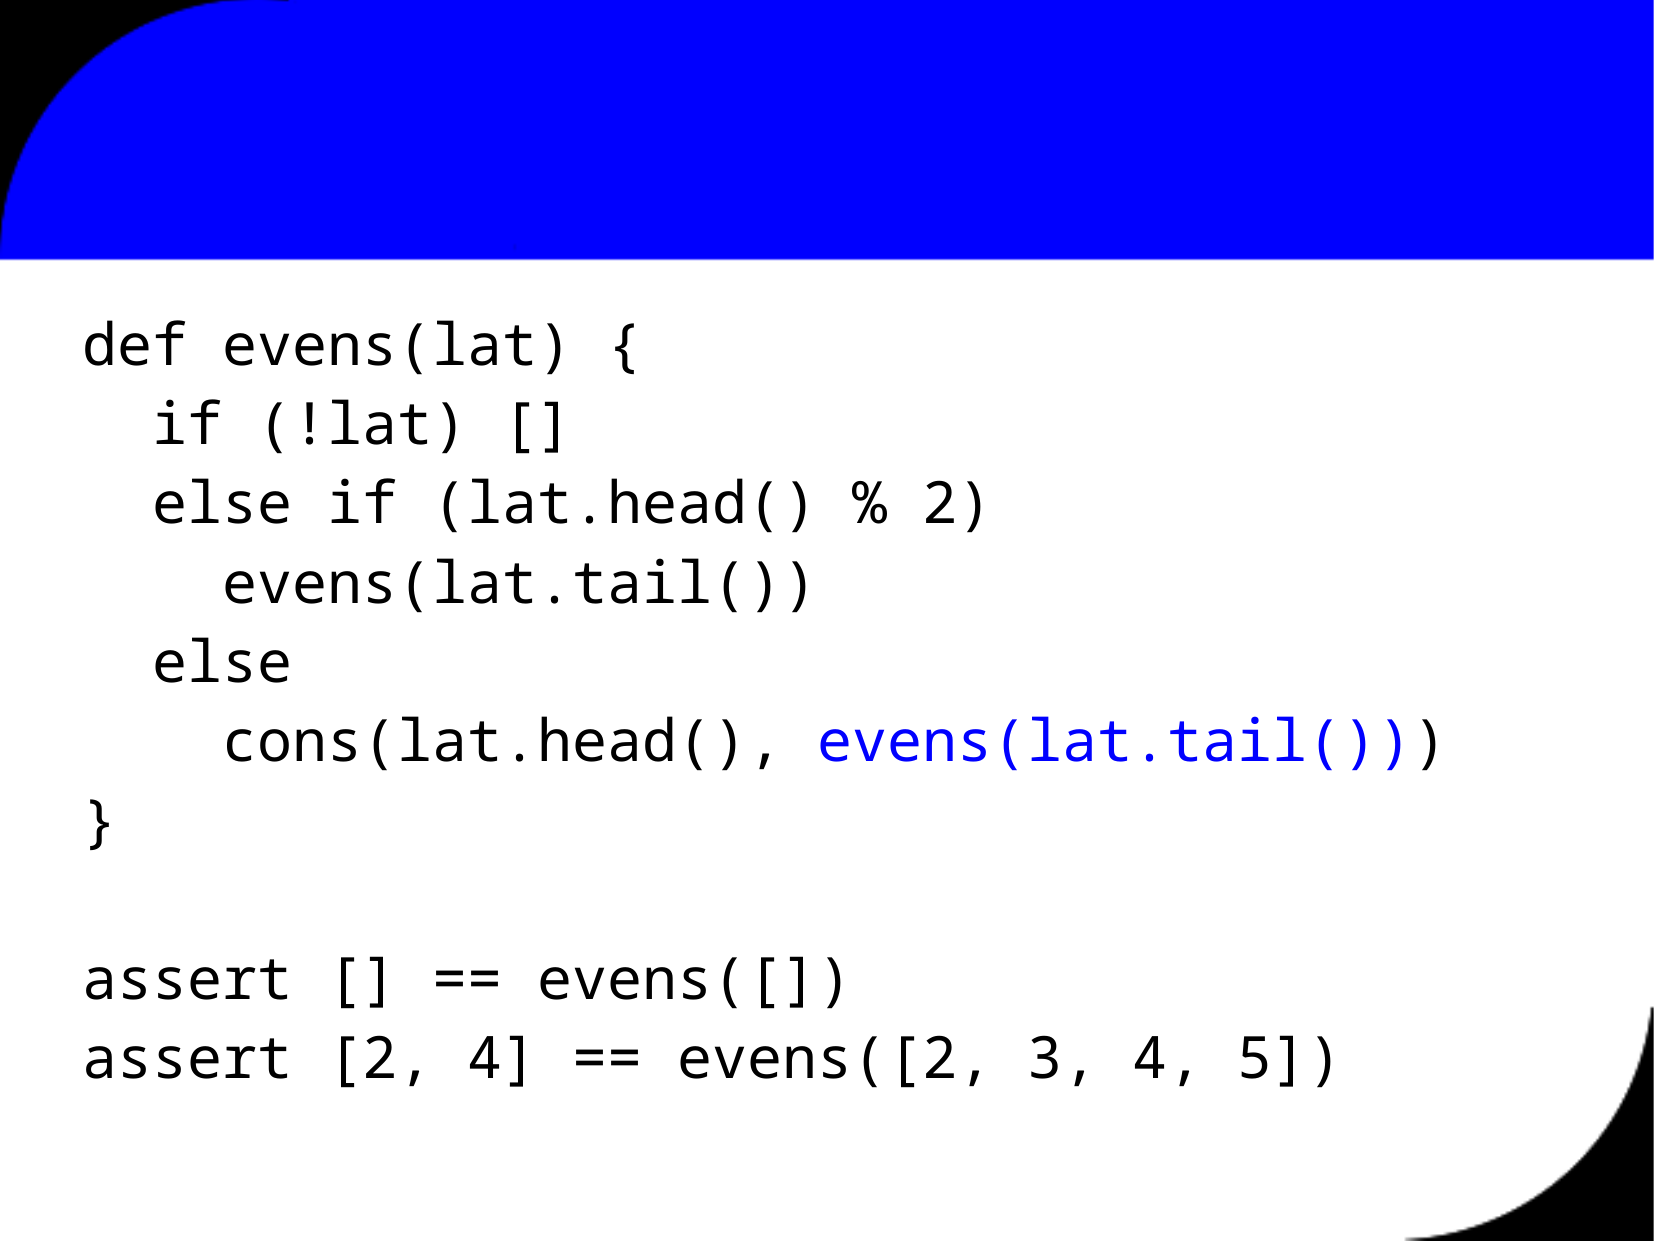

# def evens(lat) {
 if (!lat) []
 else if (lat.head() % 2)
 evens(lat.tail())
 else
 cons(lat.head(), evens(lat.tail()))
}
assert [] == evens([])
assert [2, 4] == evens([2, 3, 4, 5])